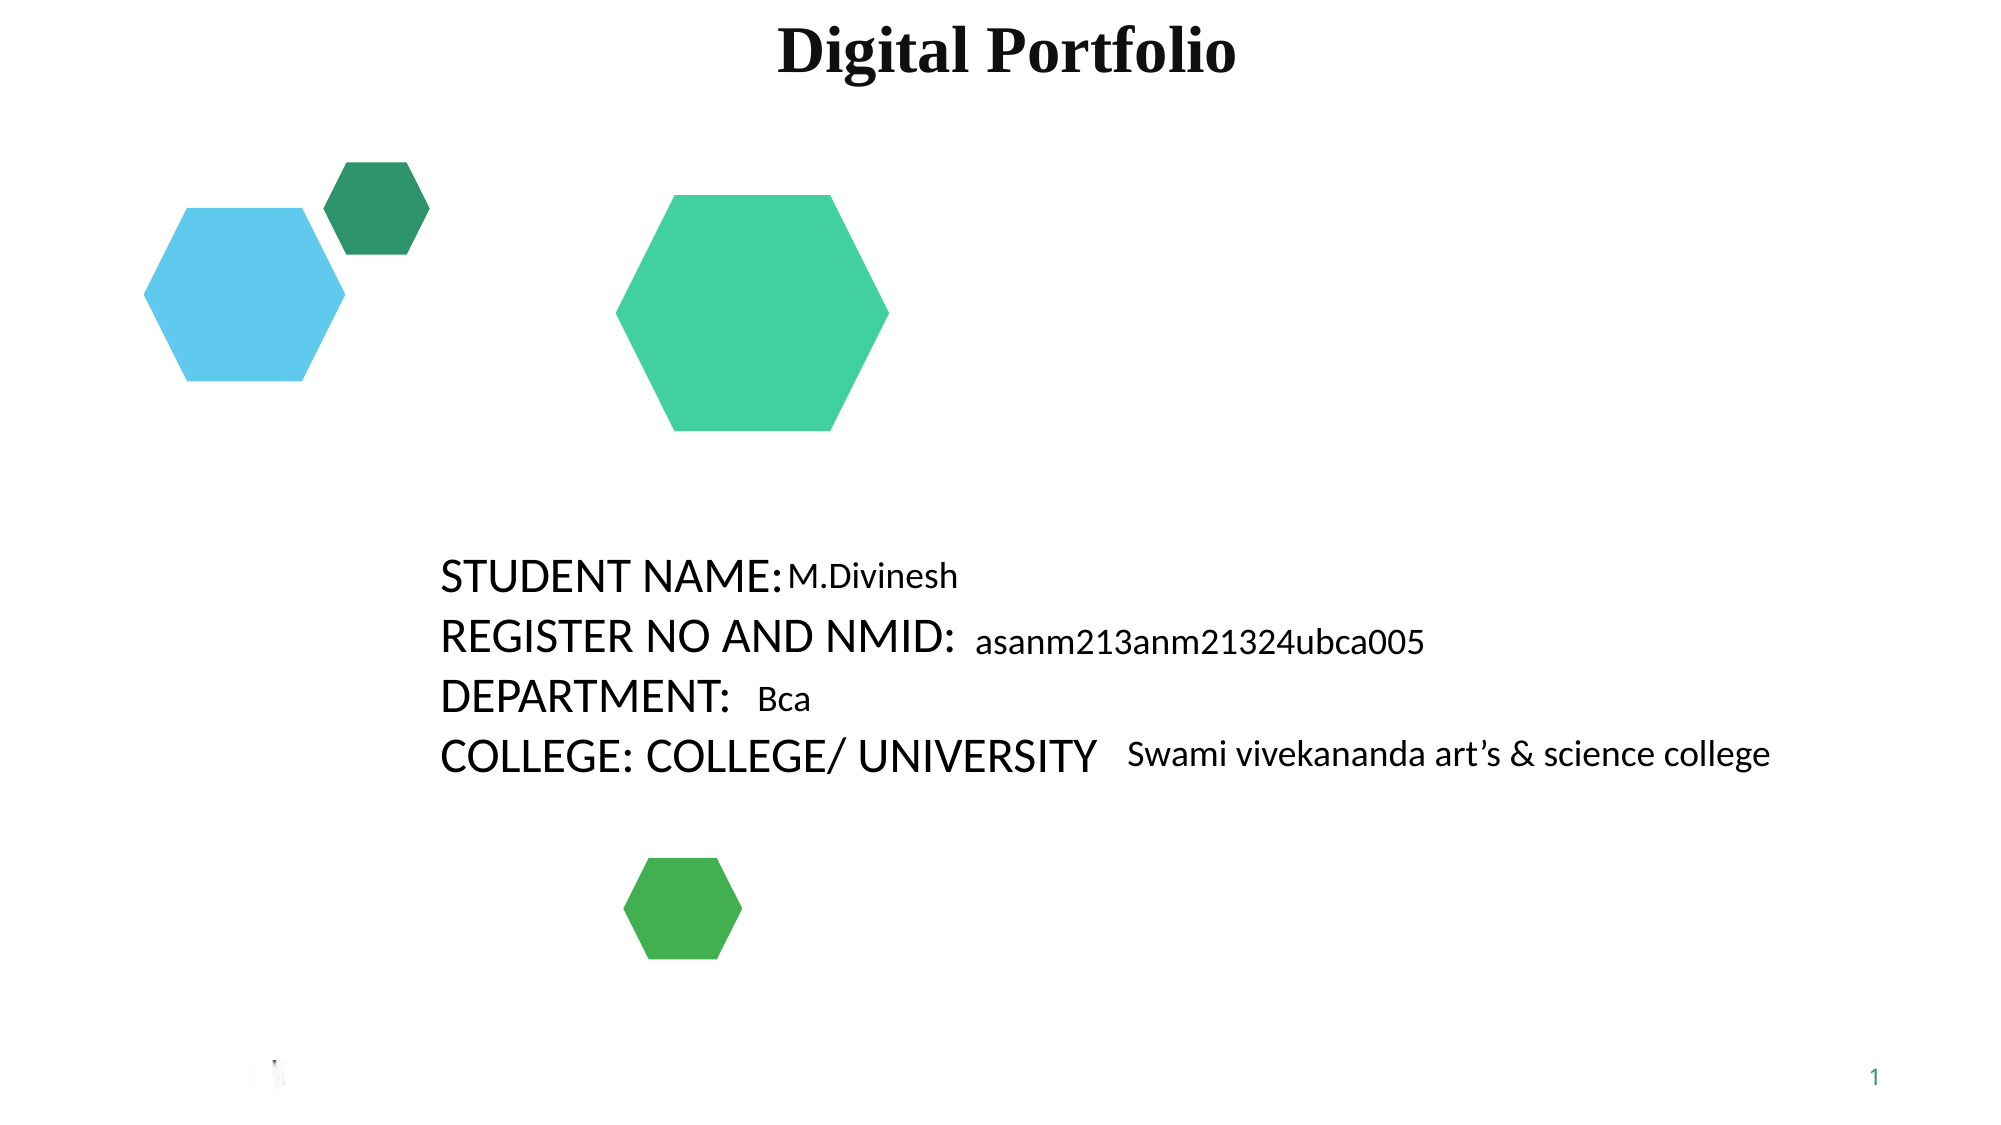

# Digital Portfolio
STUDENT NAME:
REGISTER NO AND NMID:
DEPARTMENT:
COLLEGE: COLLEGE/ UNIVERSITY
M.Divinesh
asanm213anm21324ubca005
Bca
Swami vivekananda art’s & science college